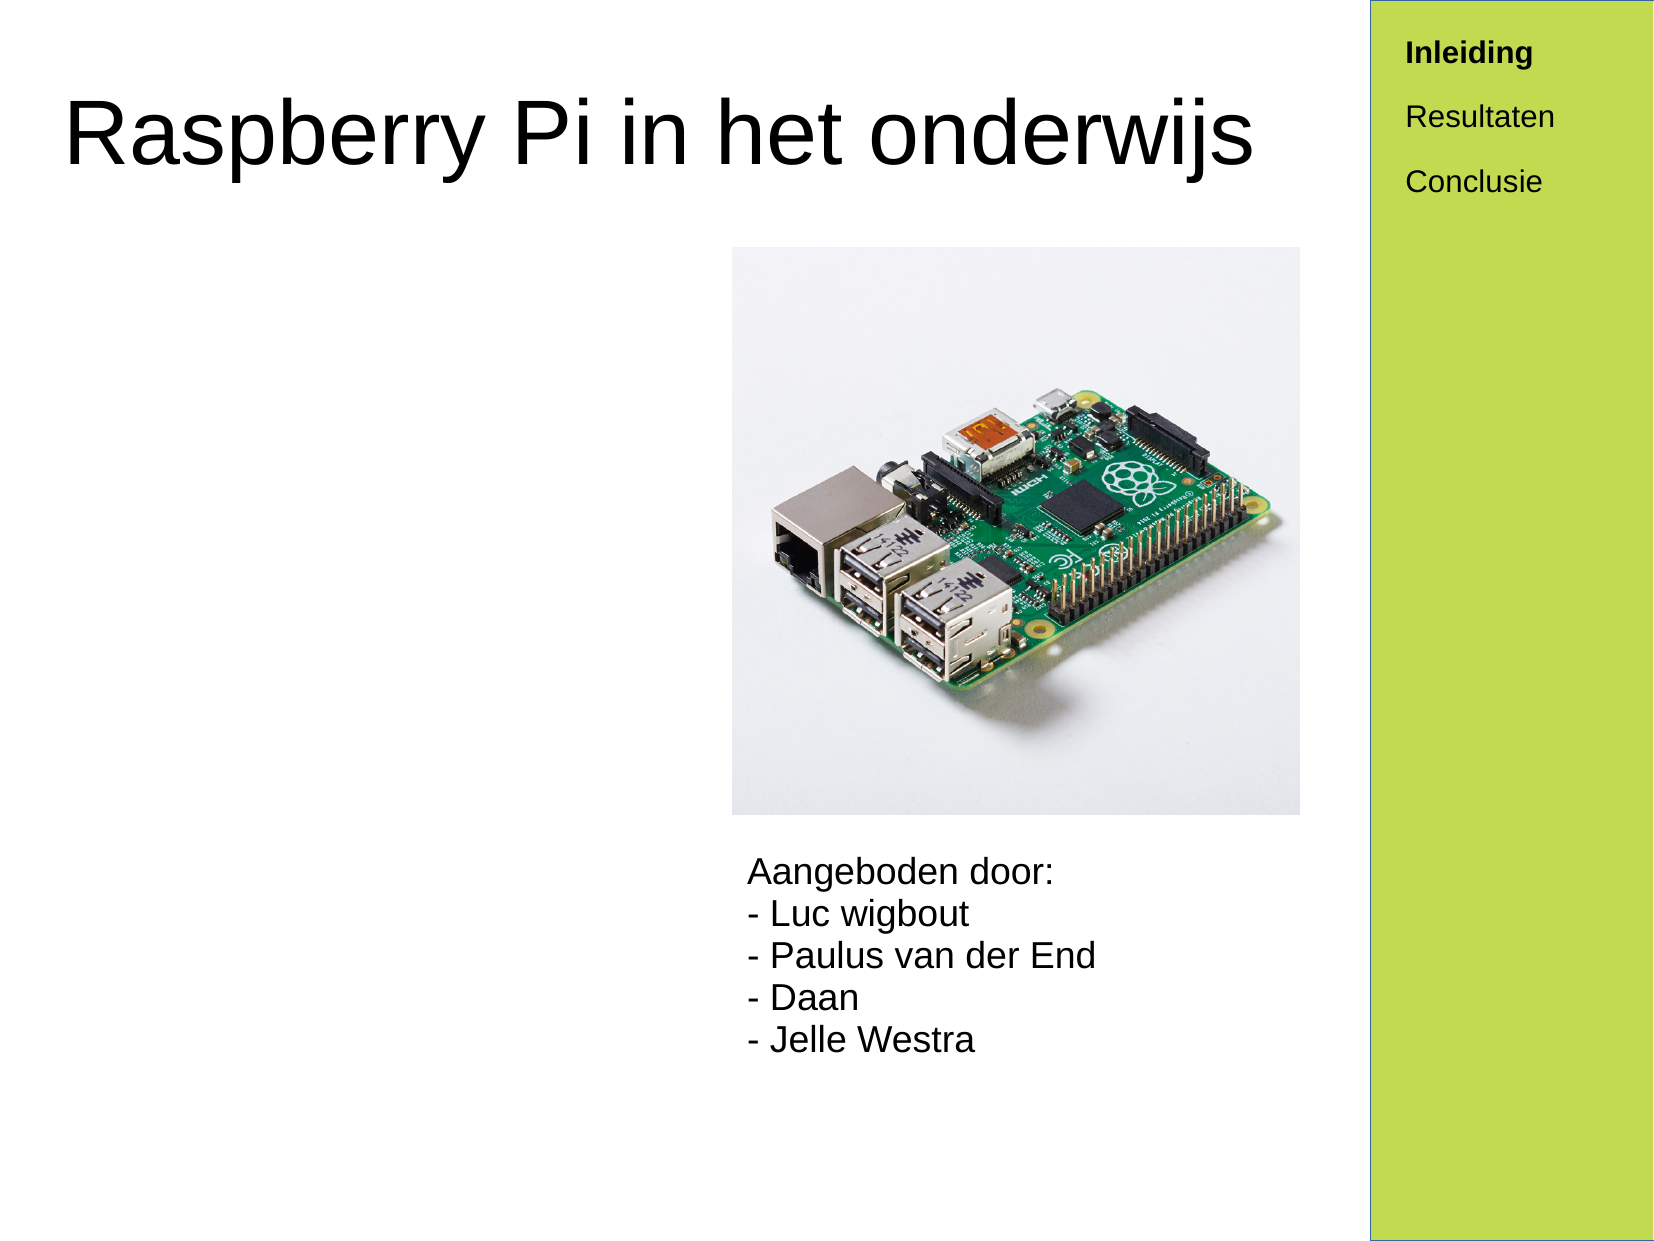

# Raspberry Pi in het onderwijs
Inleiding
Resultaten
Conclusie
Aangeboden door:
- Luc wigbout
- Paulus van der End
- Daan
- Jelle Westra